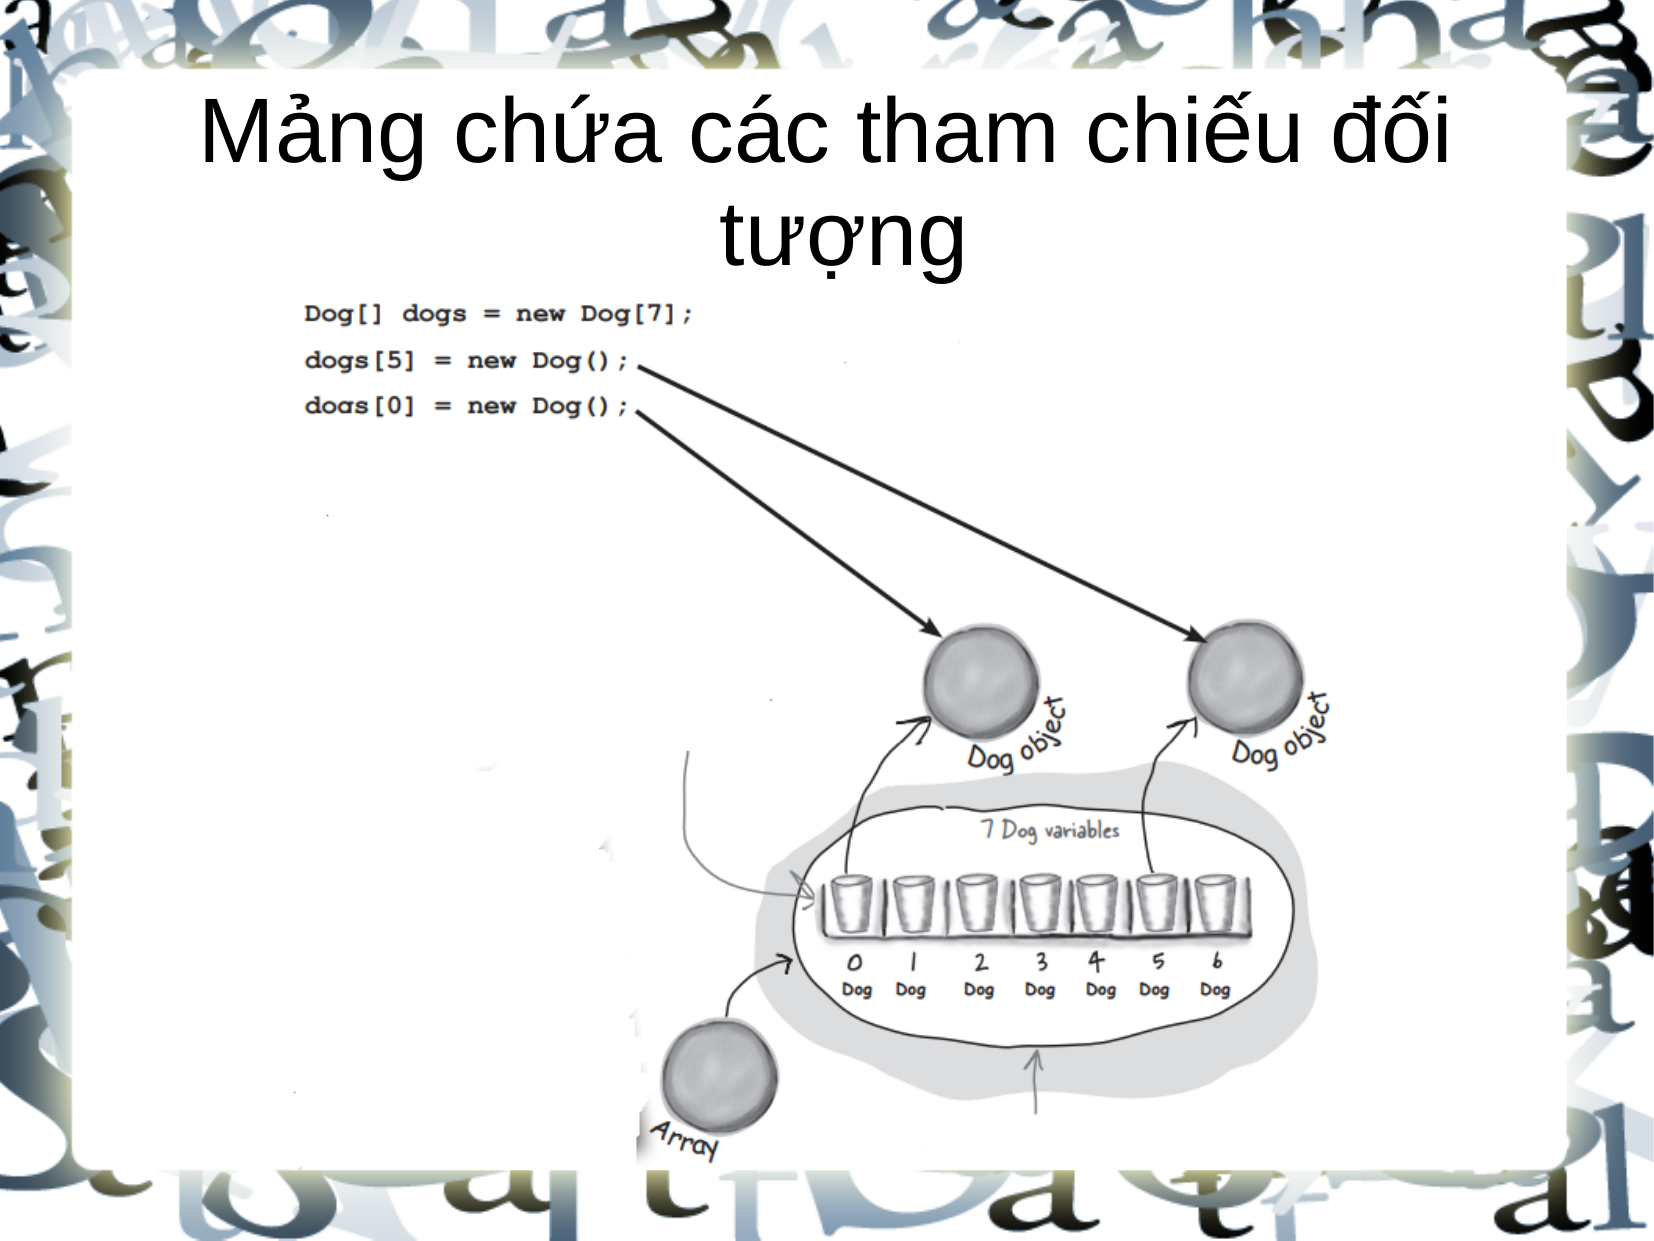

# Mảng chứa các tham chiếu đối tượng